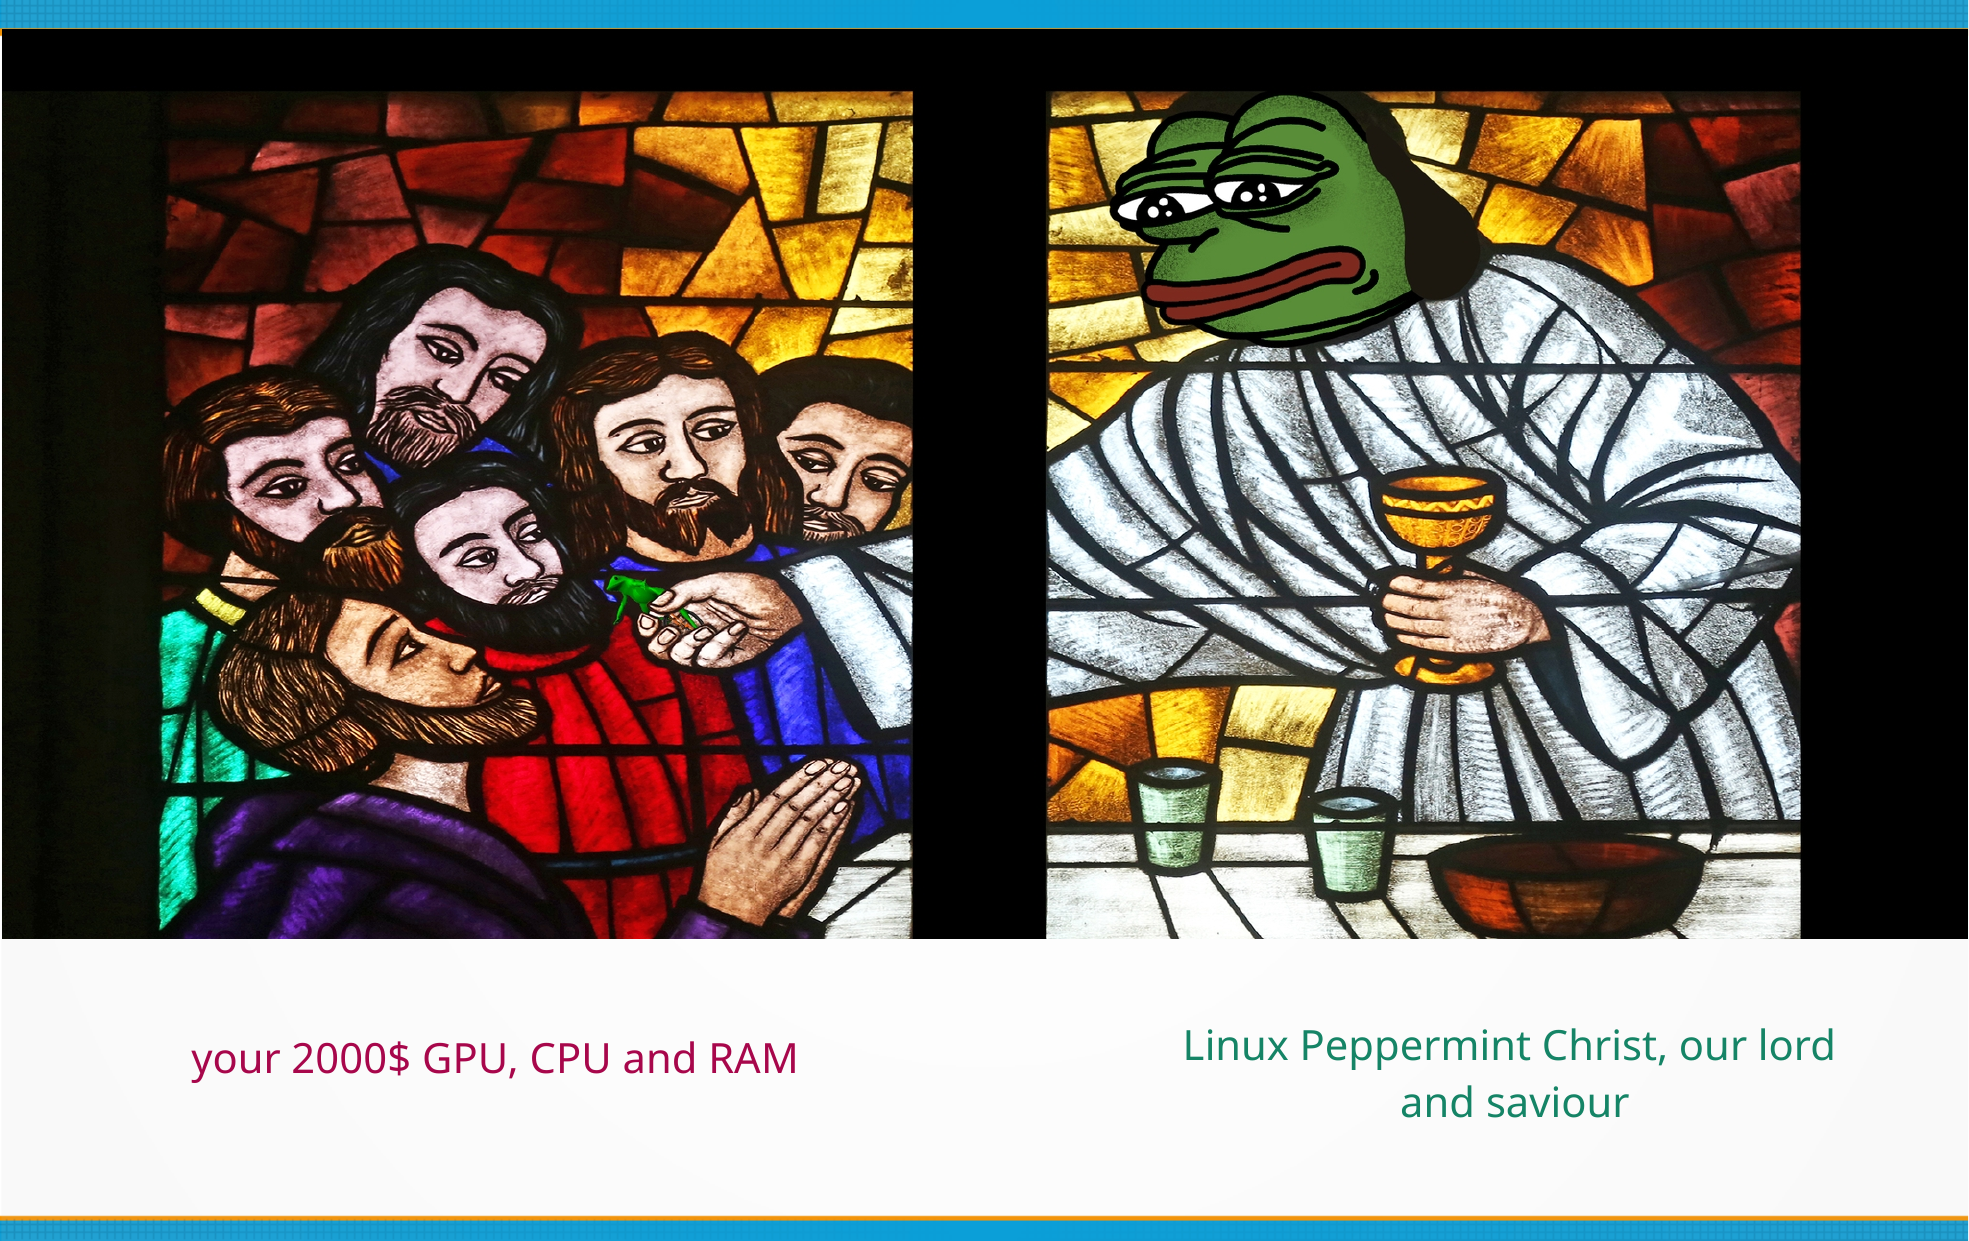

#
your 2000$ GPU, CPU and RAM
Linux Peppermint Christ, our lord
and saviour